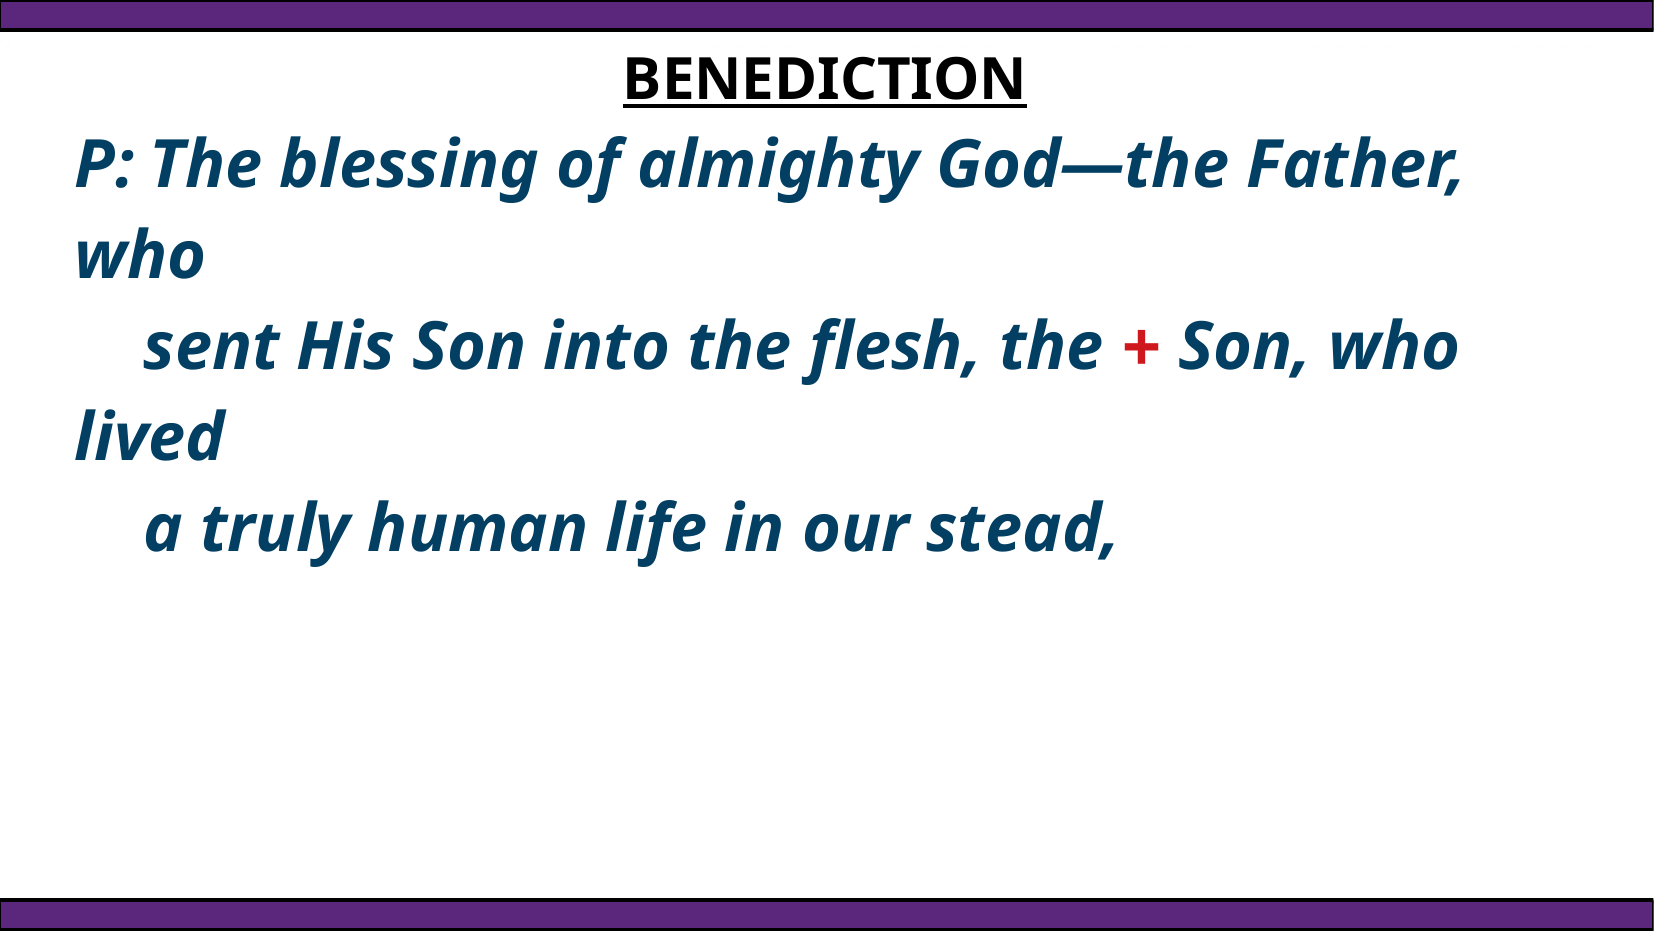

BENEDICTION
P:	The blessing of almighty God—the Father, who
 sent His Son into the flesh, the + Son, who lived
 a truly human life in our stead,